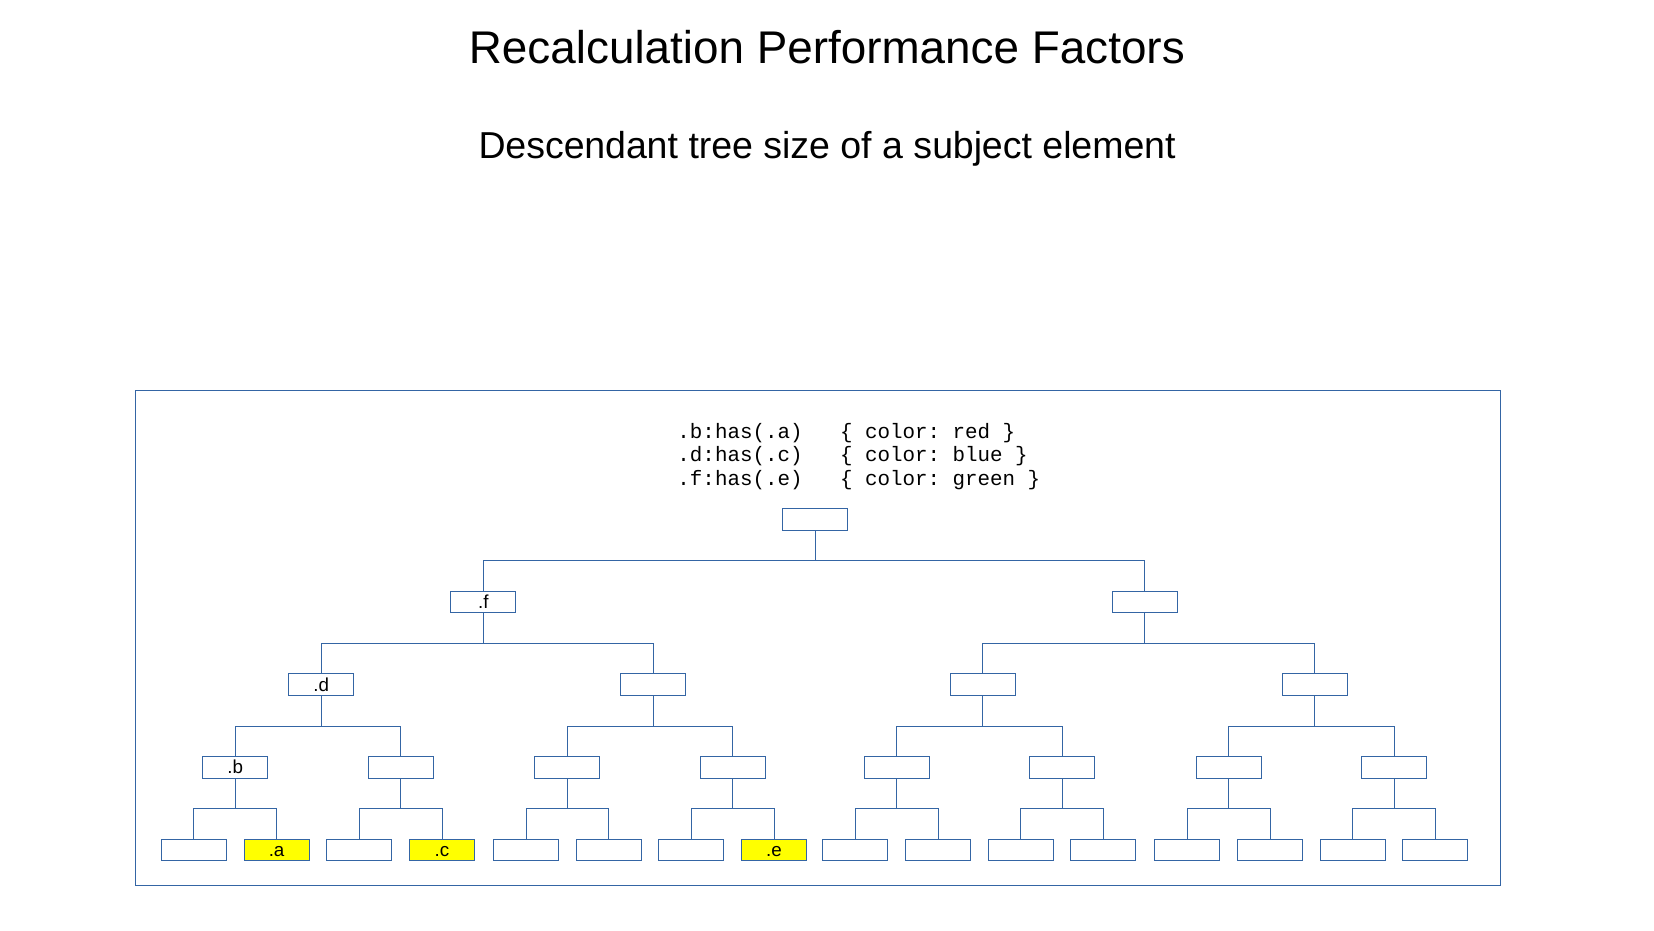

Recalculation Performance Factors
Descendant tree size of a subject element
.b:has(.a) { color: red }
.d:has(.c) { color: blue }
.f:has(.e) { color: green }
.f
.d
.b
.a
.c
.e